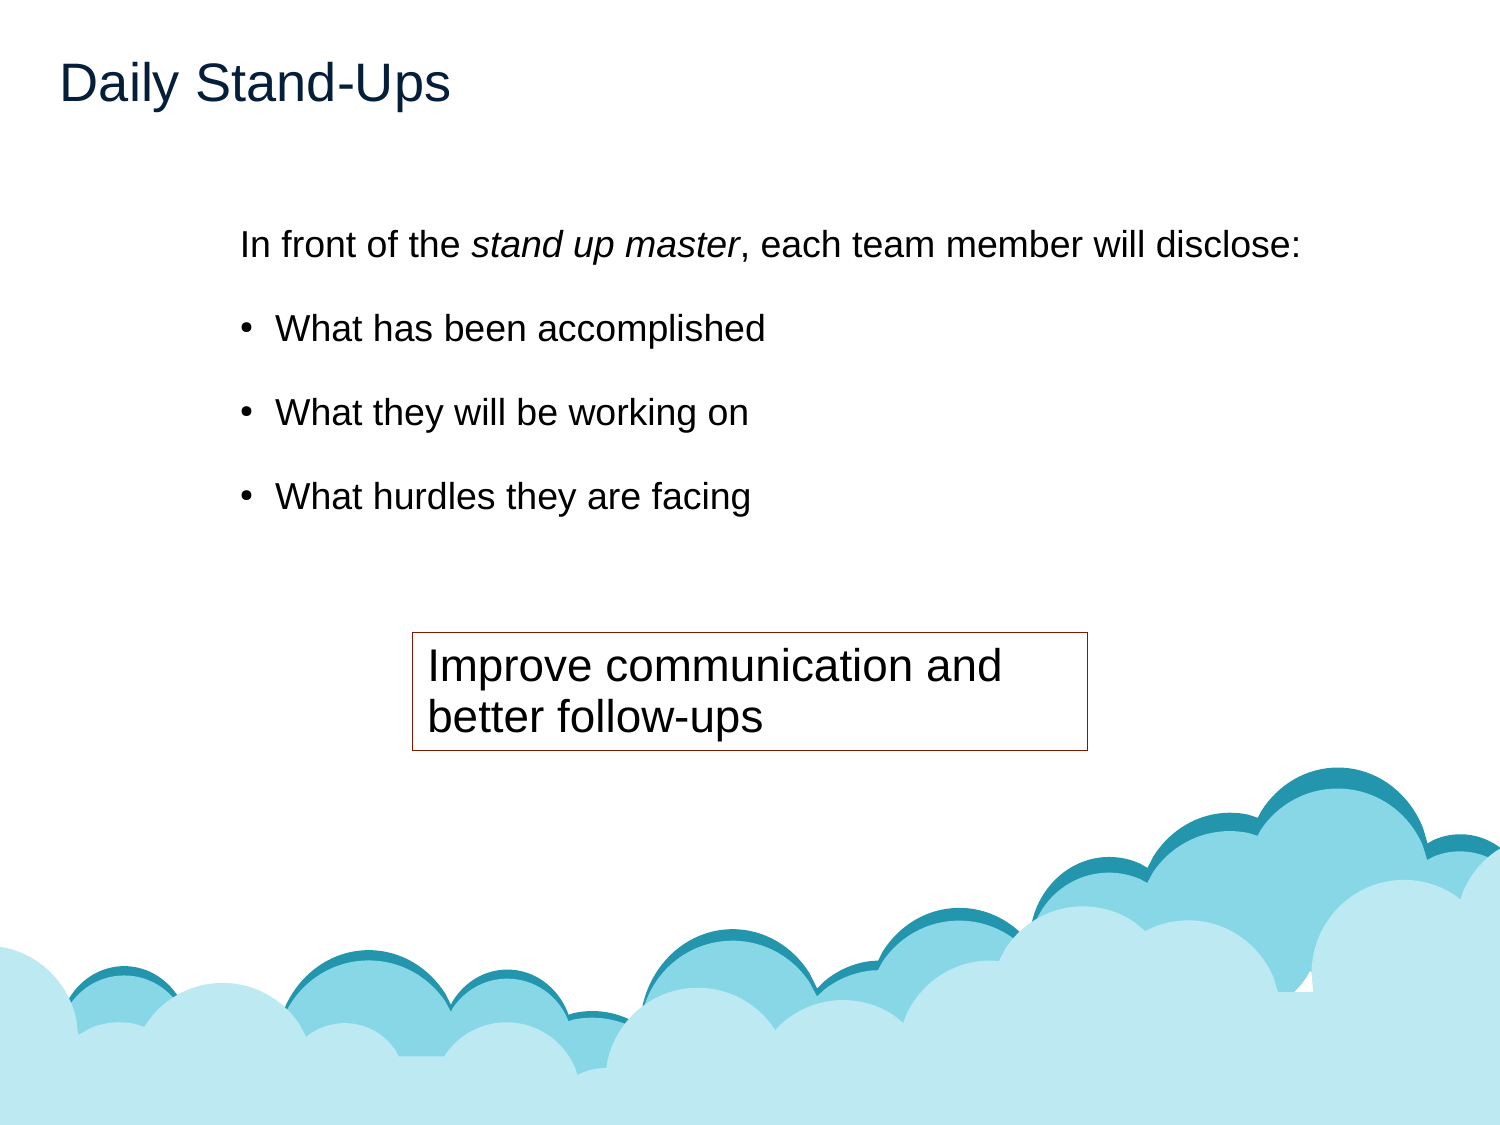

Daily Stand-Ups
In front of the stand up master, each team member will disclose:
What has been accomplished
What they will be working on
What hurdles they are facing
Improve communication and better follow-ups